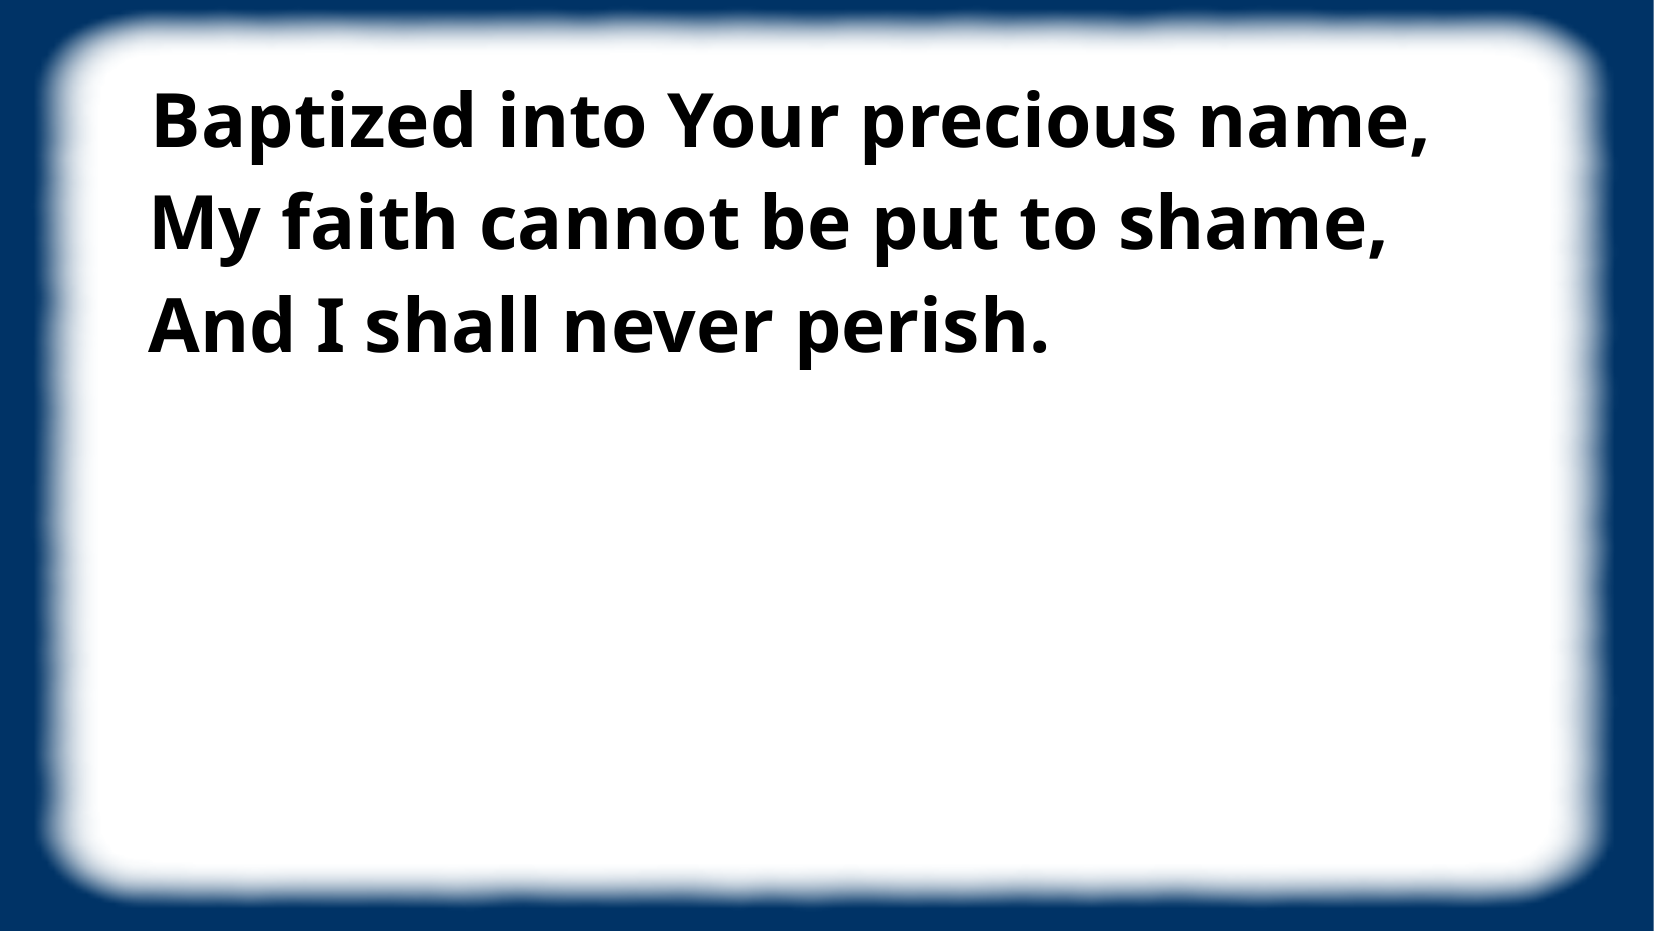

Baptized into Your precious name,
 My faith cannot be put to shame,
 And I shall never perish.